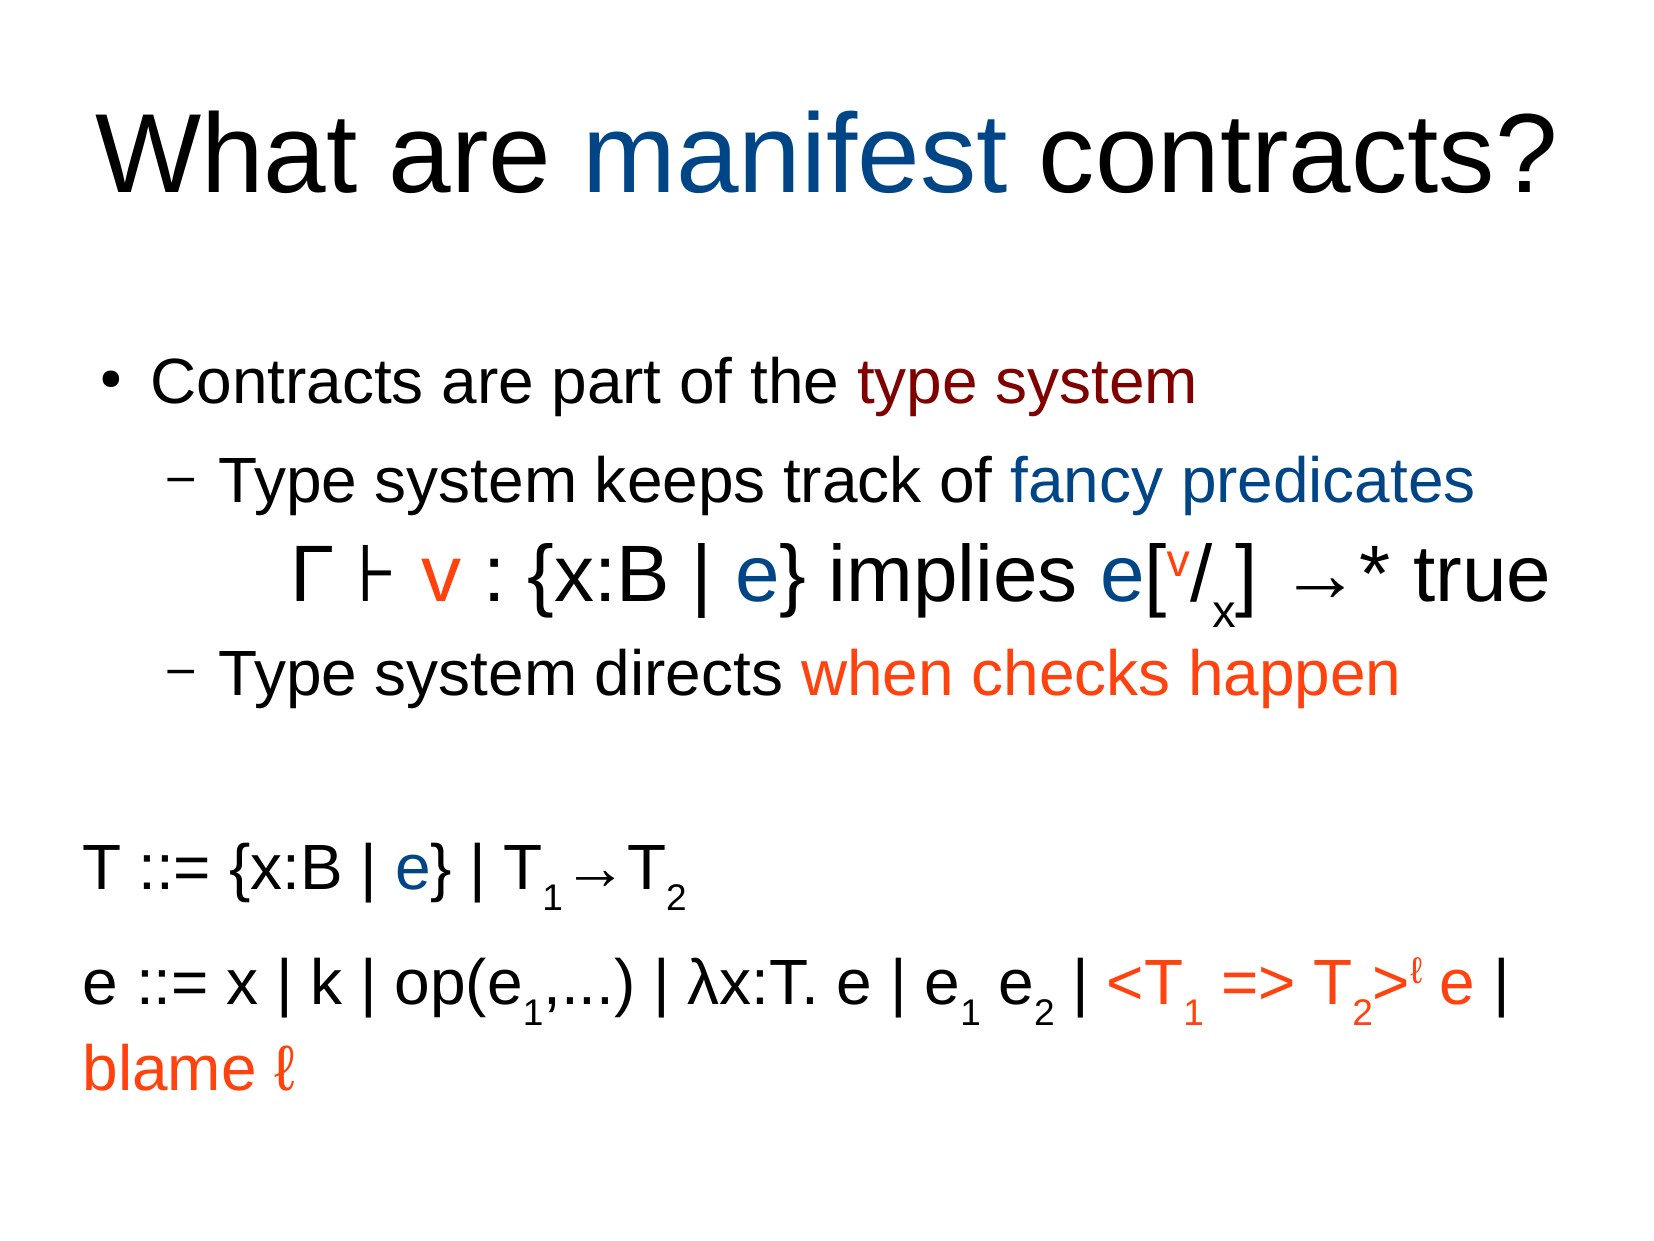

# What are manifest contracts?
Contracts are part of the type system
Type system keeps track of fancy predicates
	Γ ⊦ v : {x:B | e} implies e[v/x] →* true
Type system directs when checks happen
T ::= {x:B | e} | T1→T2
e ::= x | k | op(e1,...) | λx:T. e | e1 e2 | <T1 => T2>ℓ e | blame ℓ